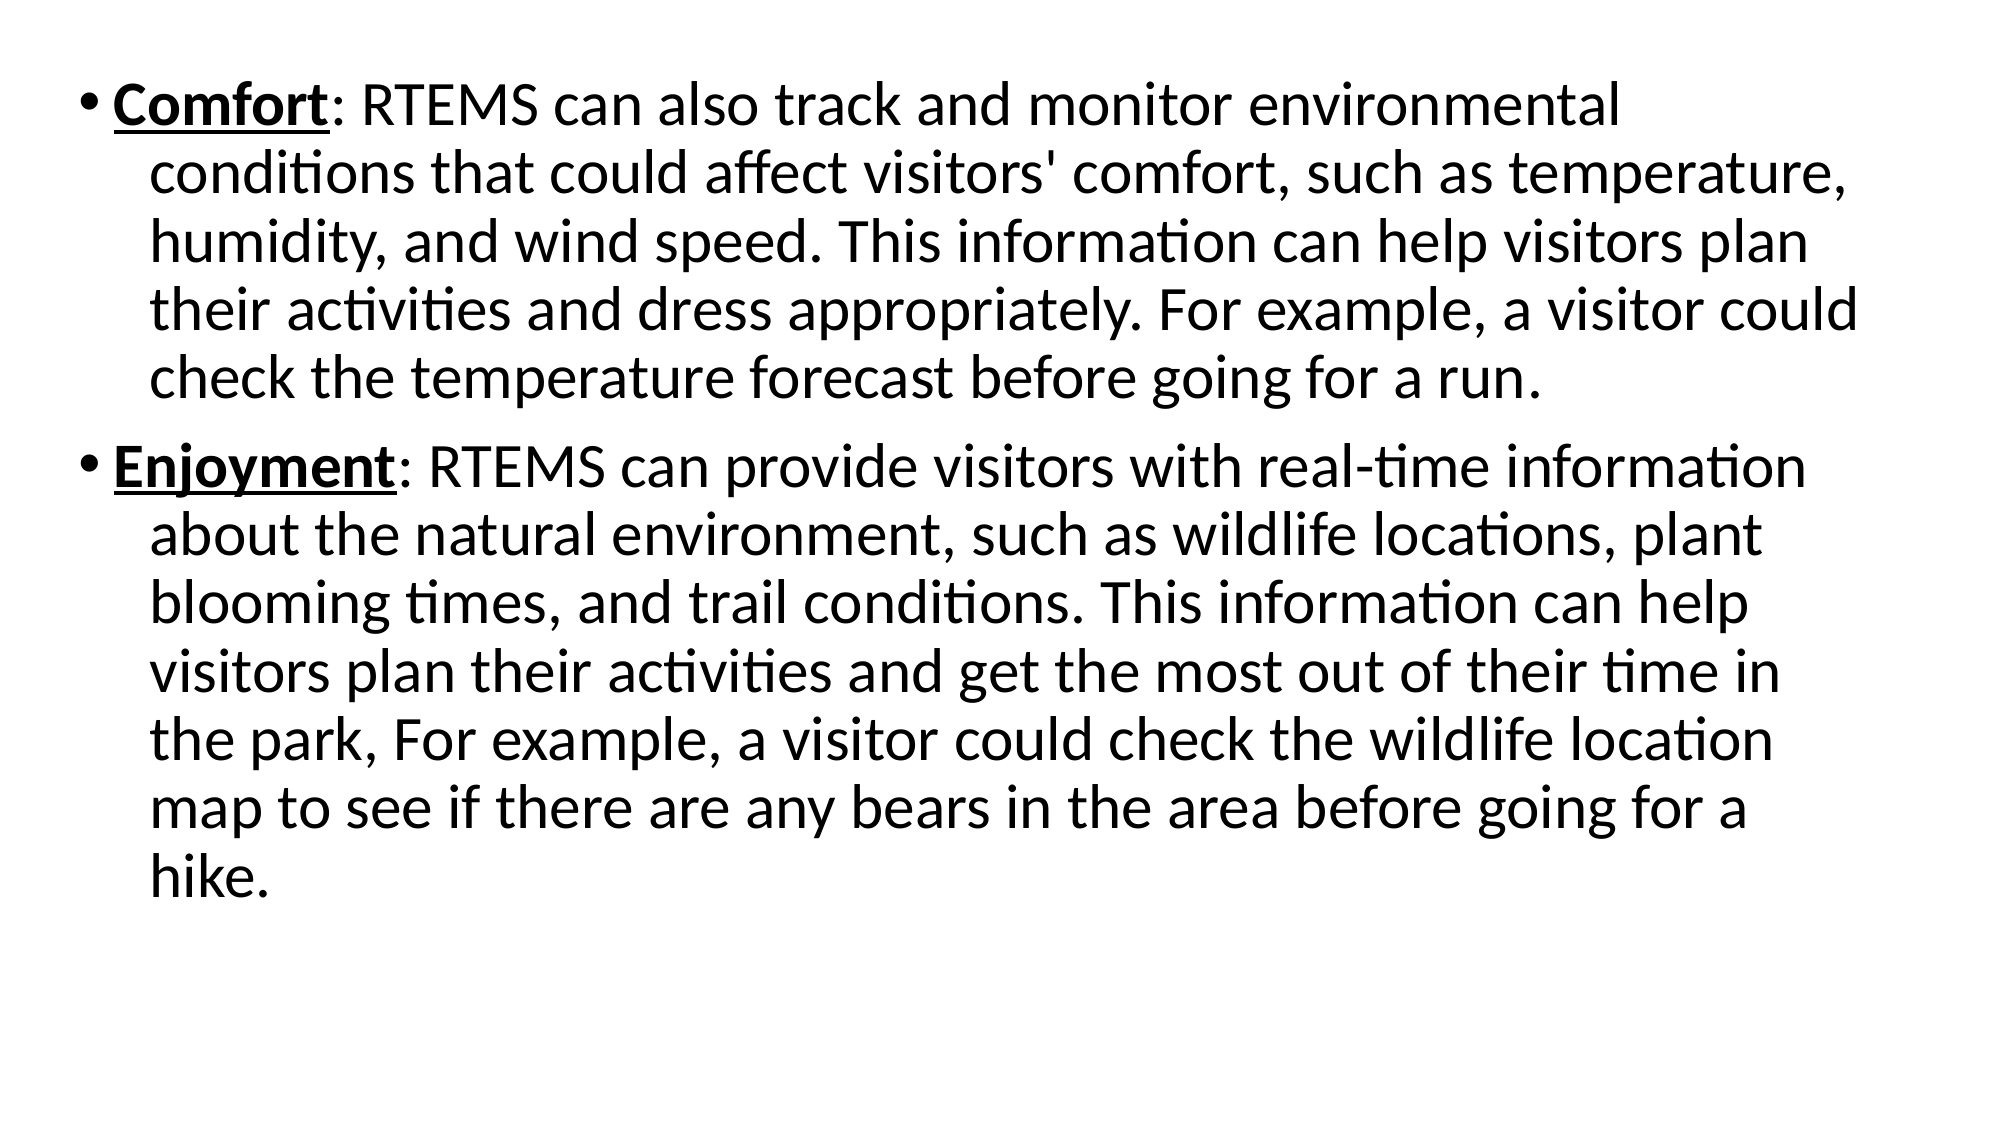

# Comfort: RTEMS can also track and monitor environmental conditions that could affect visitors' comfort, such as temperature, humidity, and wind speed. This information can help visitors plan their activities and dress appropriately. For example, a visitor could check the temperature forecast before going for a run.
Enjoyment: RTEMS can provide visitors with real-time information about the natural environment, such as wildlife locations, plant blooming times, and trail conditions. This information can help visitors plan their activities and get the most out of their time in the park, For example, a visitor could check the wildlife location map to see if there are any bears in the area before going for a hike.